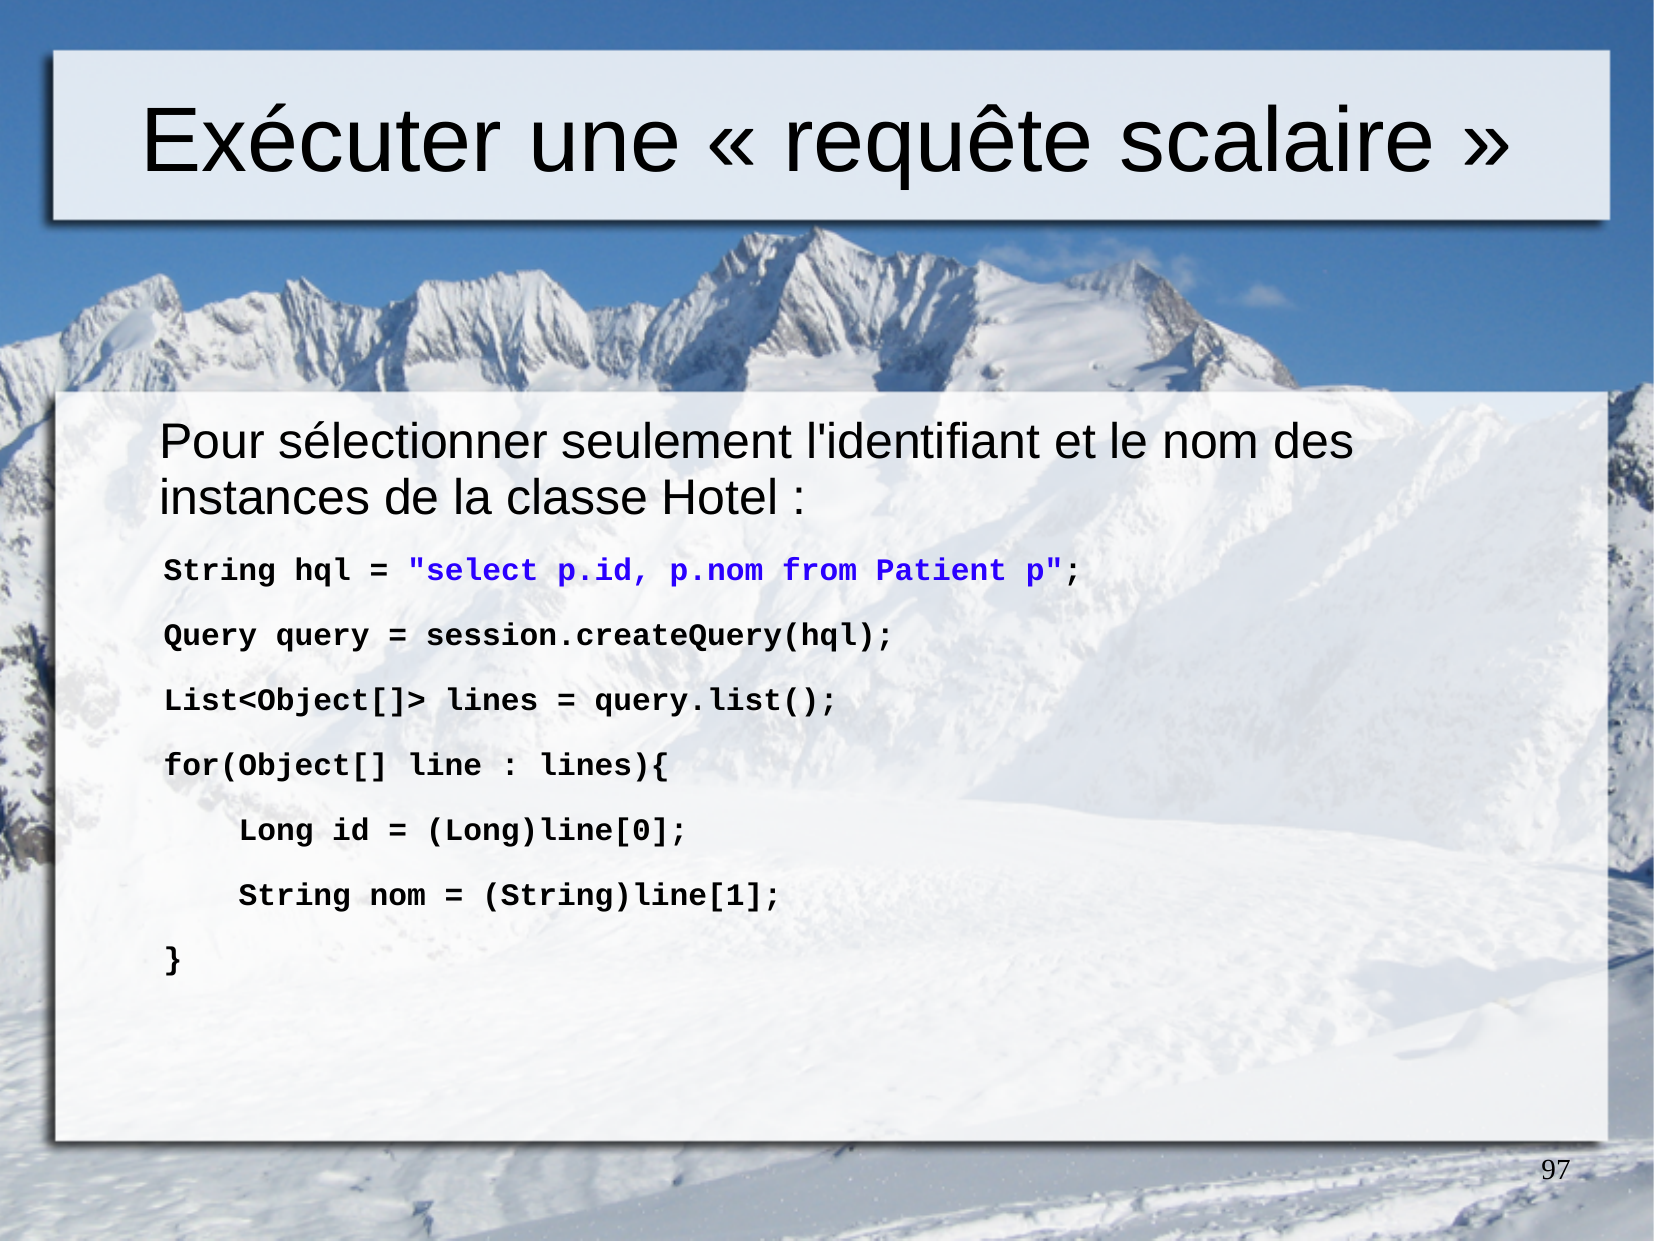

# Exécuter une « requête scalaire »
Pour sélectionner seulement l'identifiant et le nom des instances de la classe Hotel :
 String hql = "select p.id, p.nom from Patient p";
 Query query = session.createQuery(hql);
 List<Object[]> lines = query.list();
 for(Object[] line : lines){
 Long id = (Long)line[0];
 String nom = (String)line[1];
 }
97